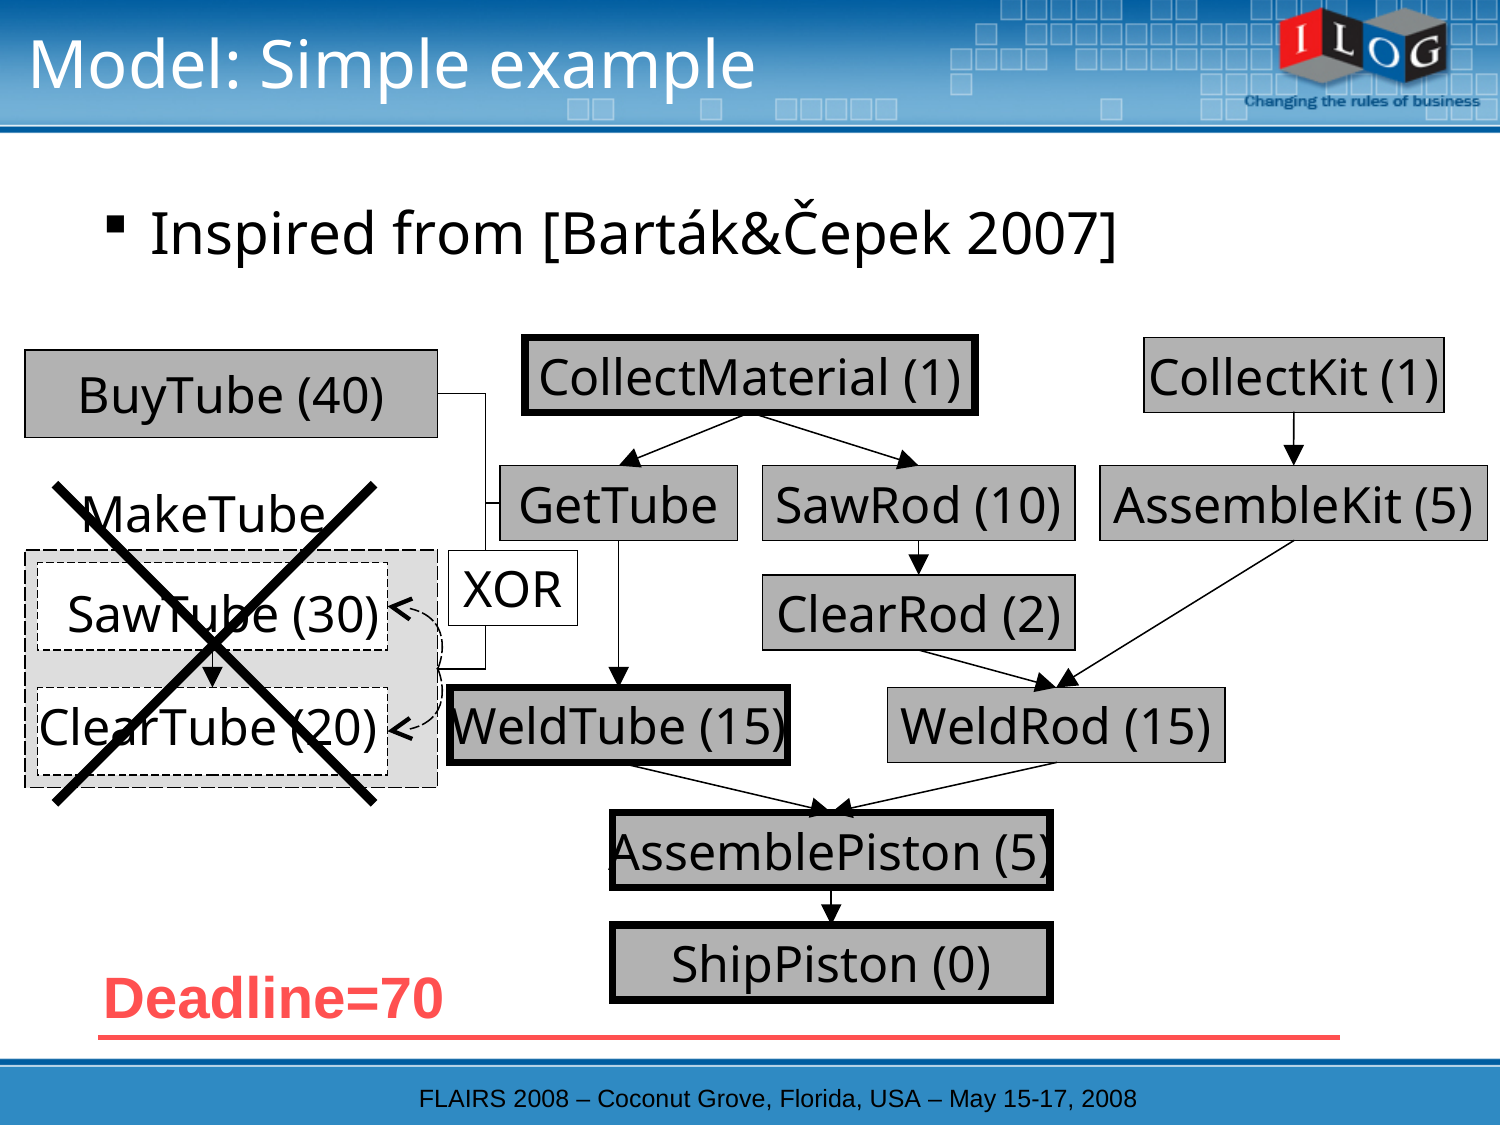

# Model: Simple example
Inspired from [Barták&Čepek 2007]
CollectMaterial (1)
CollectKit (1)
BuyTube (40)
BuyTube (40)
BuyTube (40)
GetTube
SawRod (10)
AssembleKit (5)
MakeTube
XOR
SawTube (30)
ClearRod (2)
ClearTube (20)
WeldTube (15)
WeldRod (15)
AssemblePiston (5)
ShipPiston (0)
Deadline=70
35
© ILOG, All rights reserved